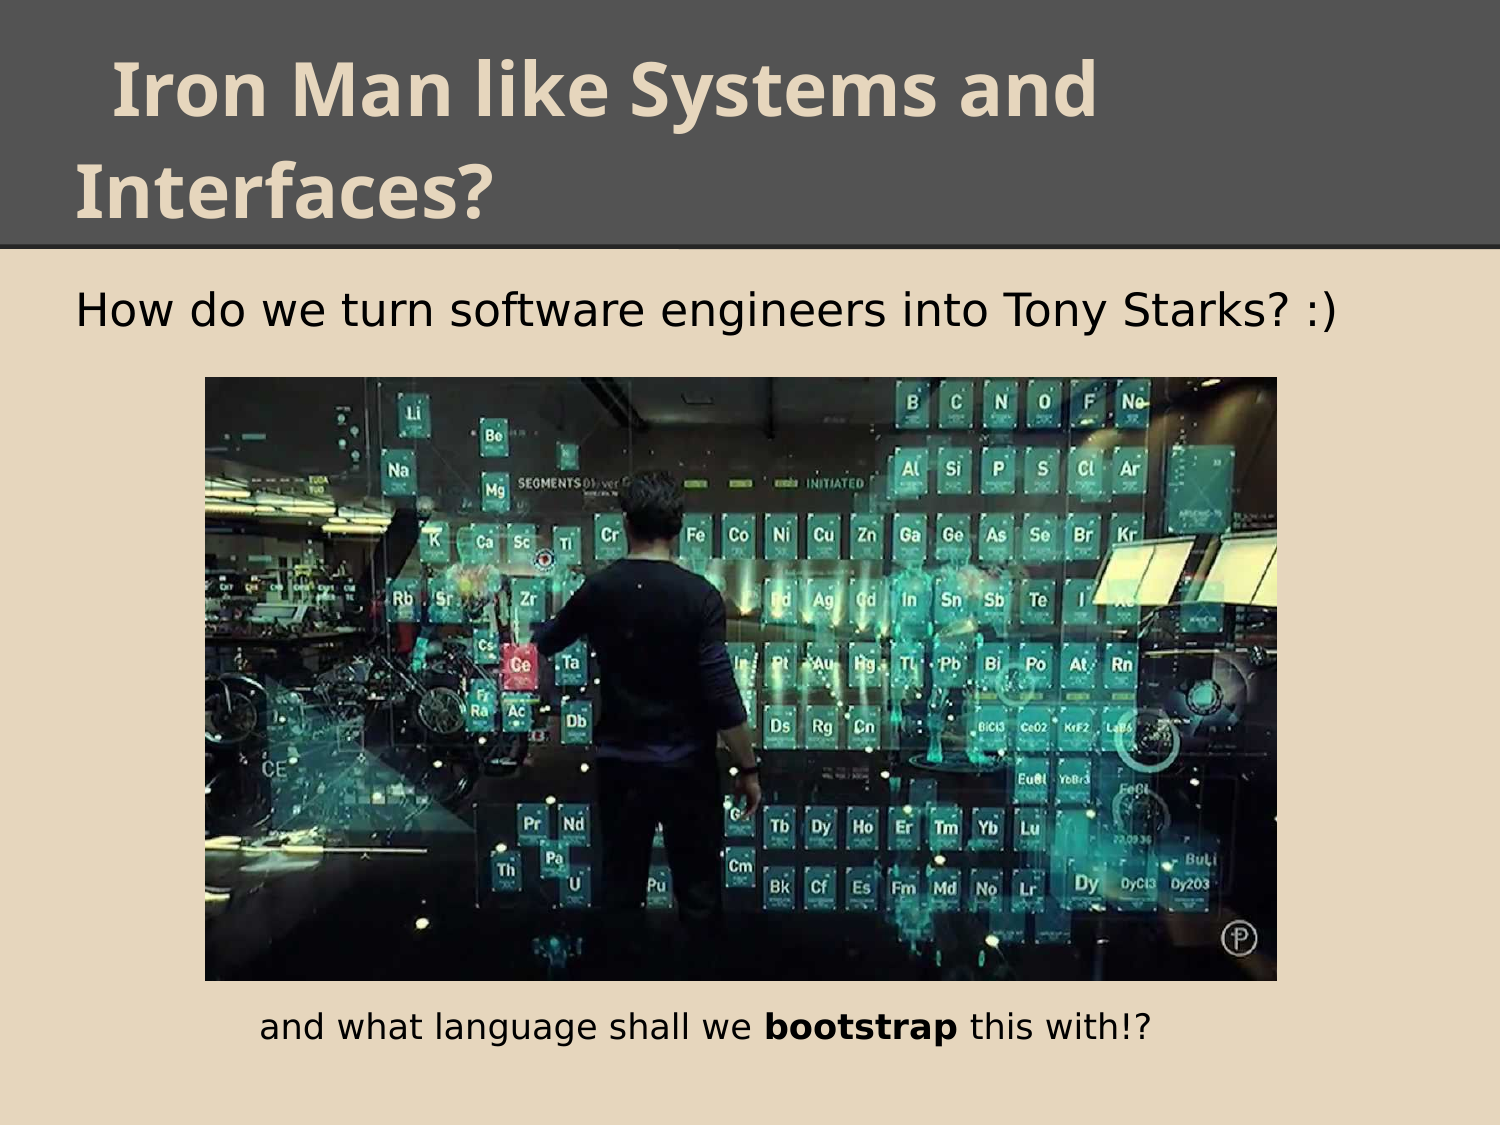

# Iron Man like Systems and Interfaces?
How do we turn software engineers into Tony Starks? :)
and what language shall we bootstrap this with!?